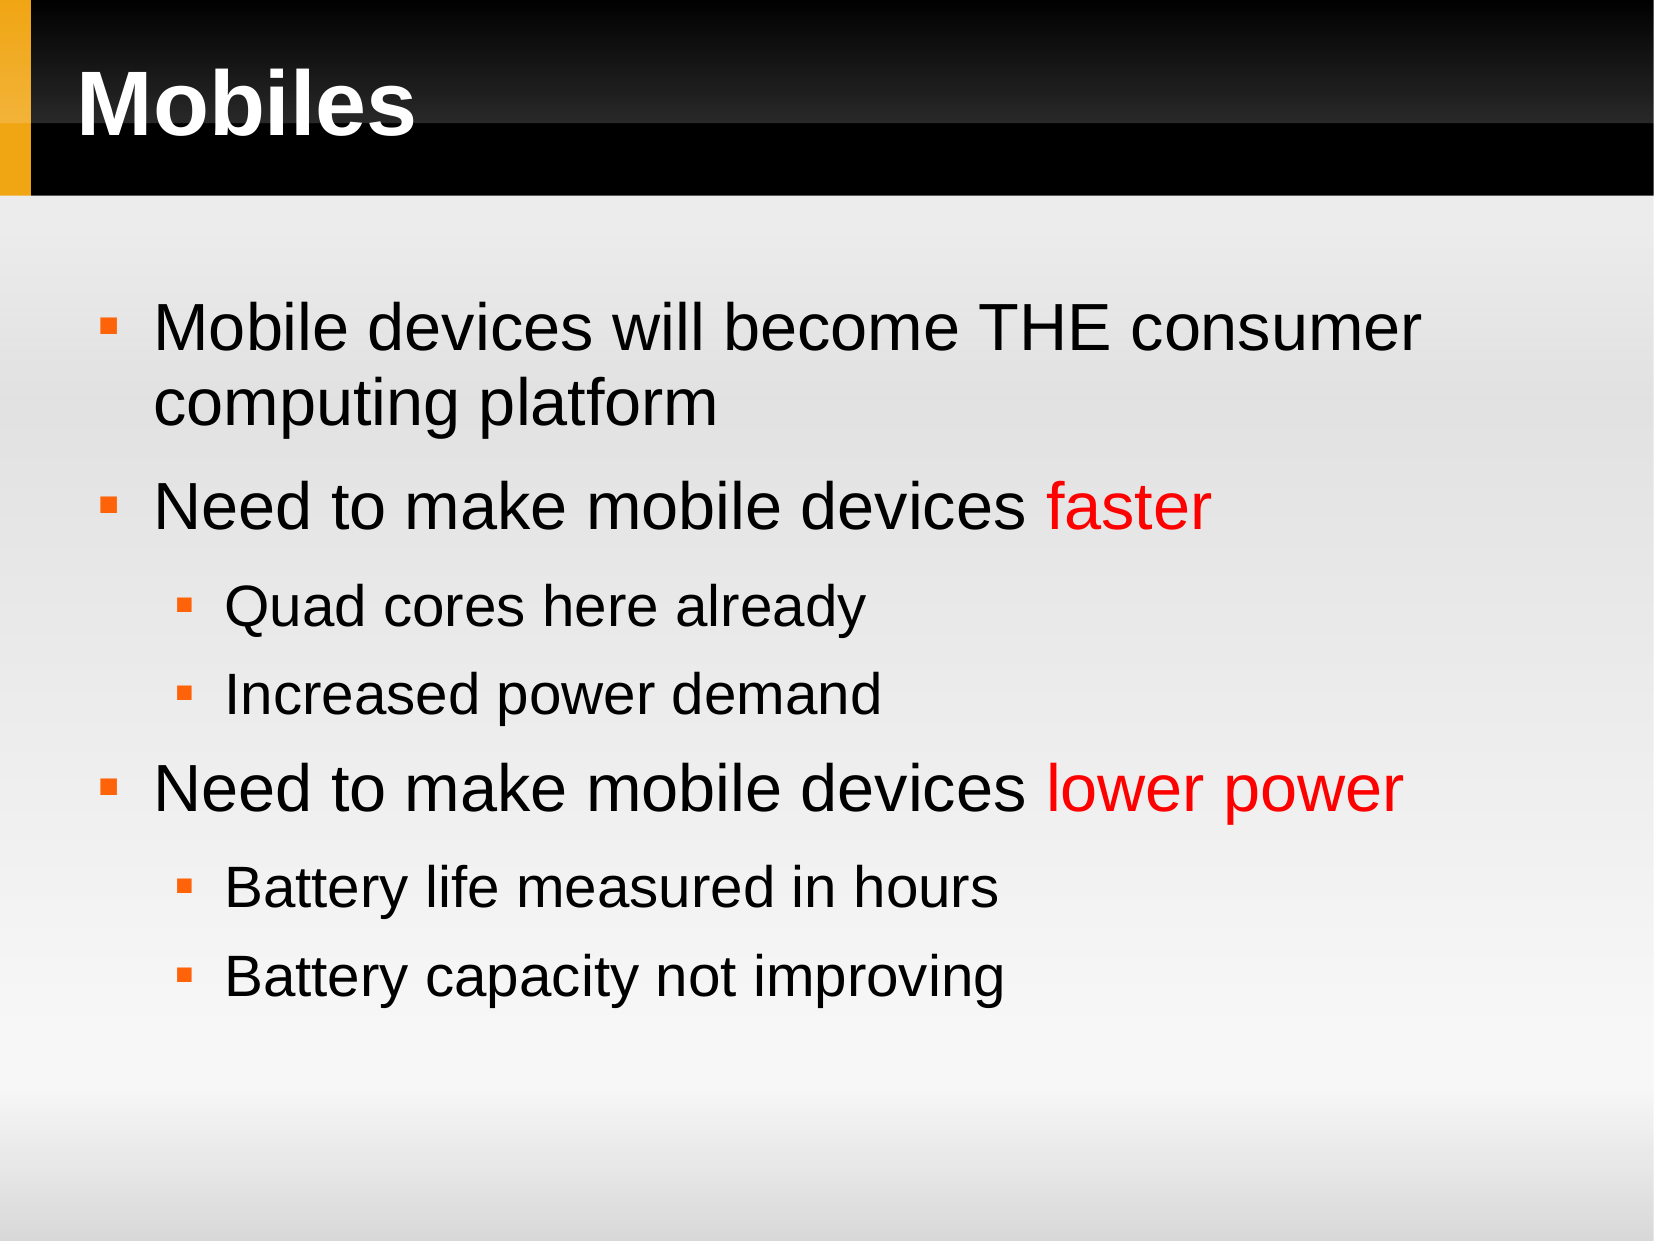

# Mobiles
Mobile devices will become THE consumer computing platform
Need to make mobile devices faster
Quad cores here already
Increased power demand
Need to make mobile devices lower power
Battery life measured in hours
Battery capacity not improving